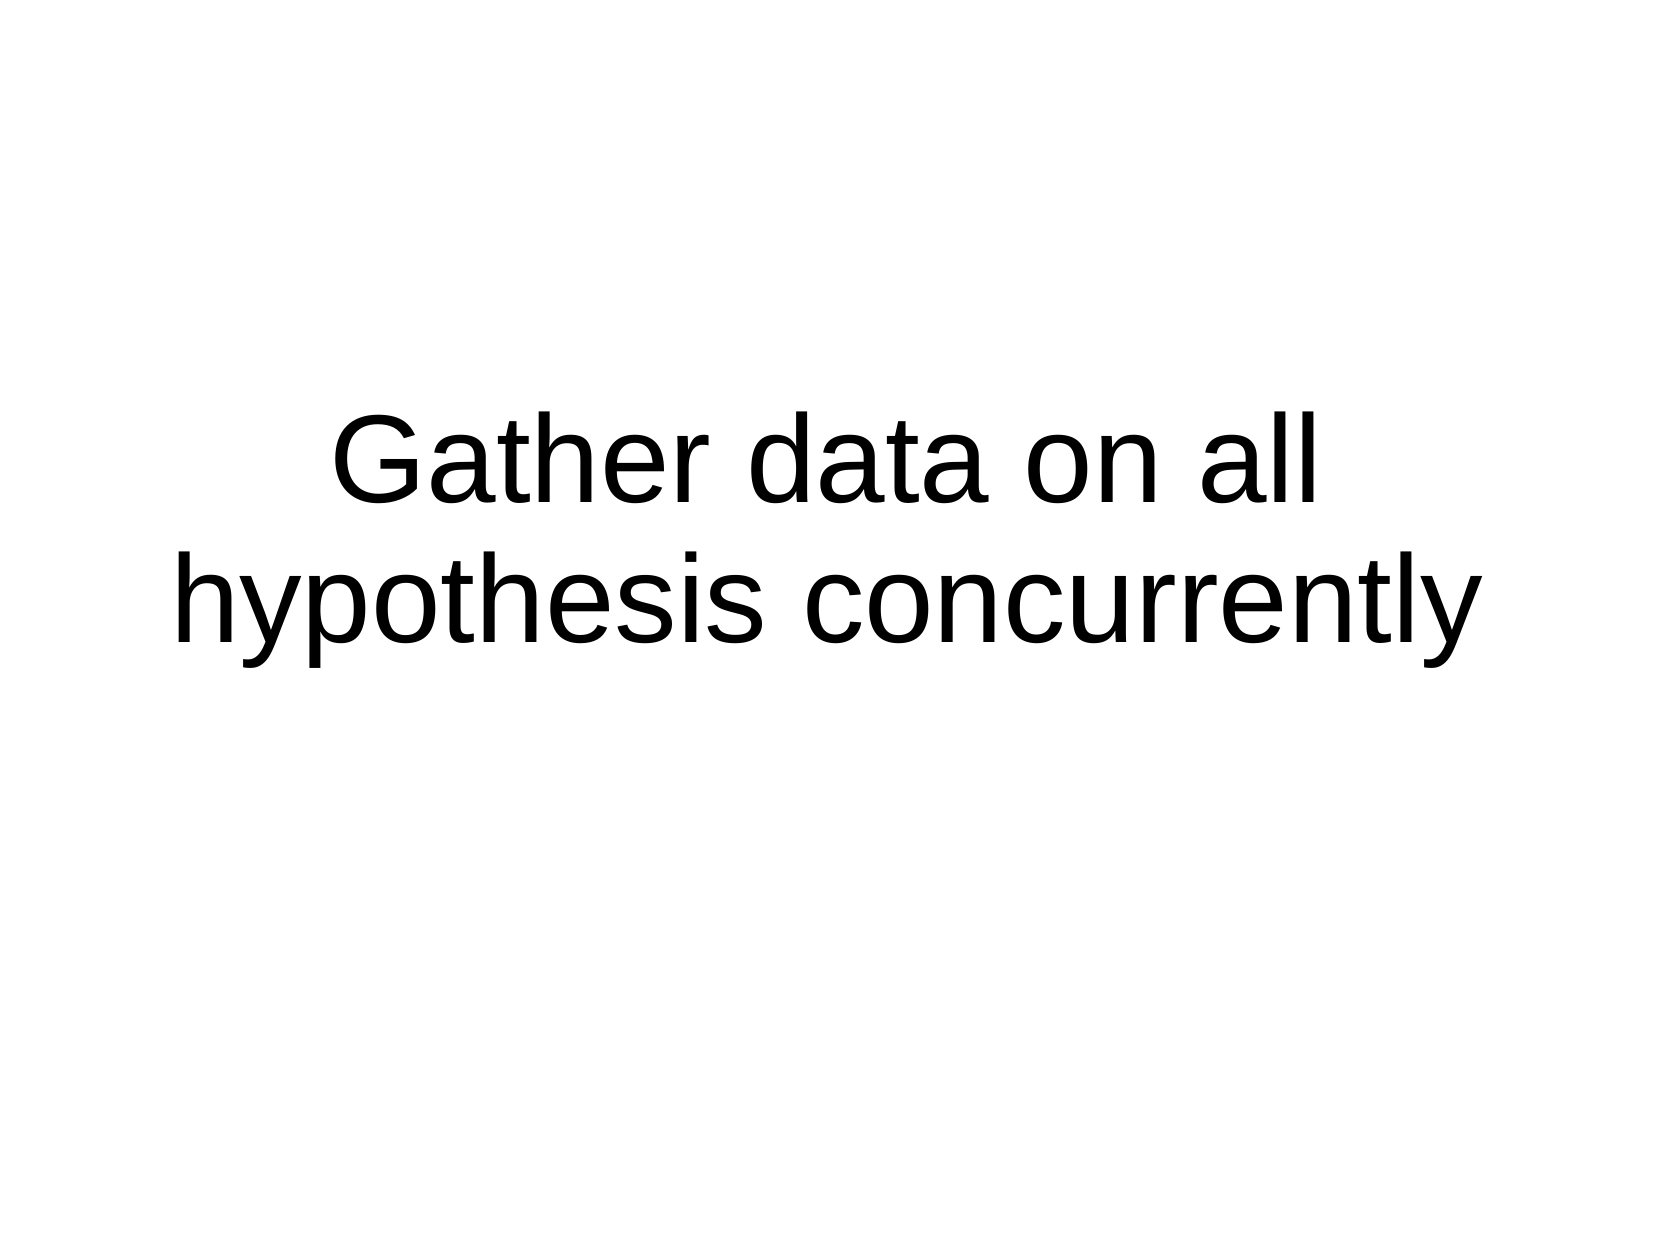

# Gather data on all hypothesis concurrently